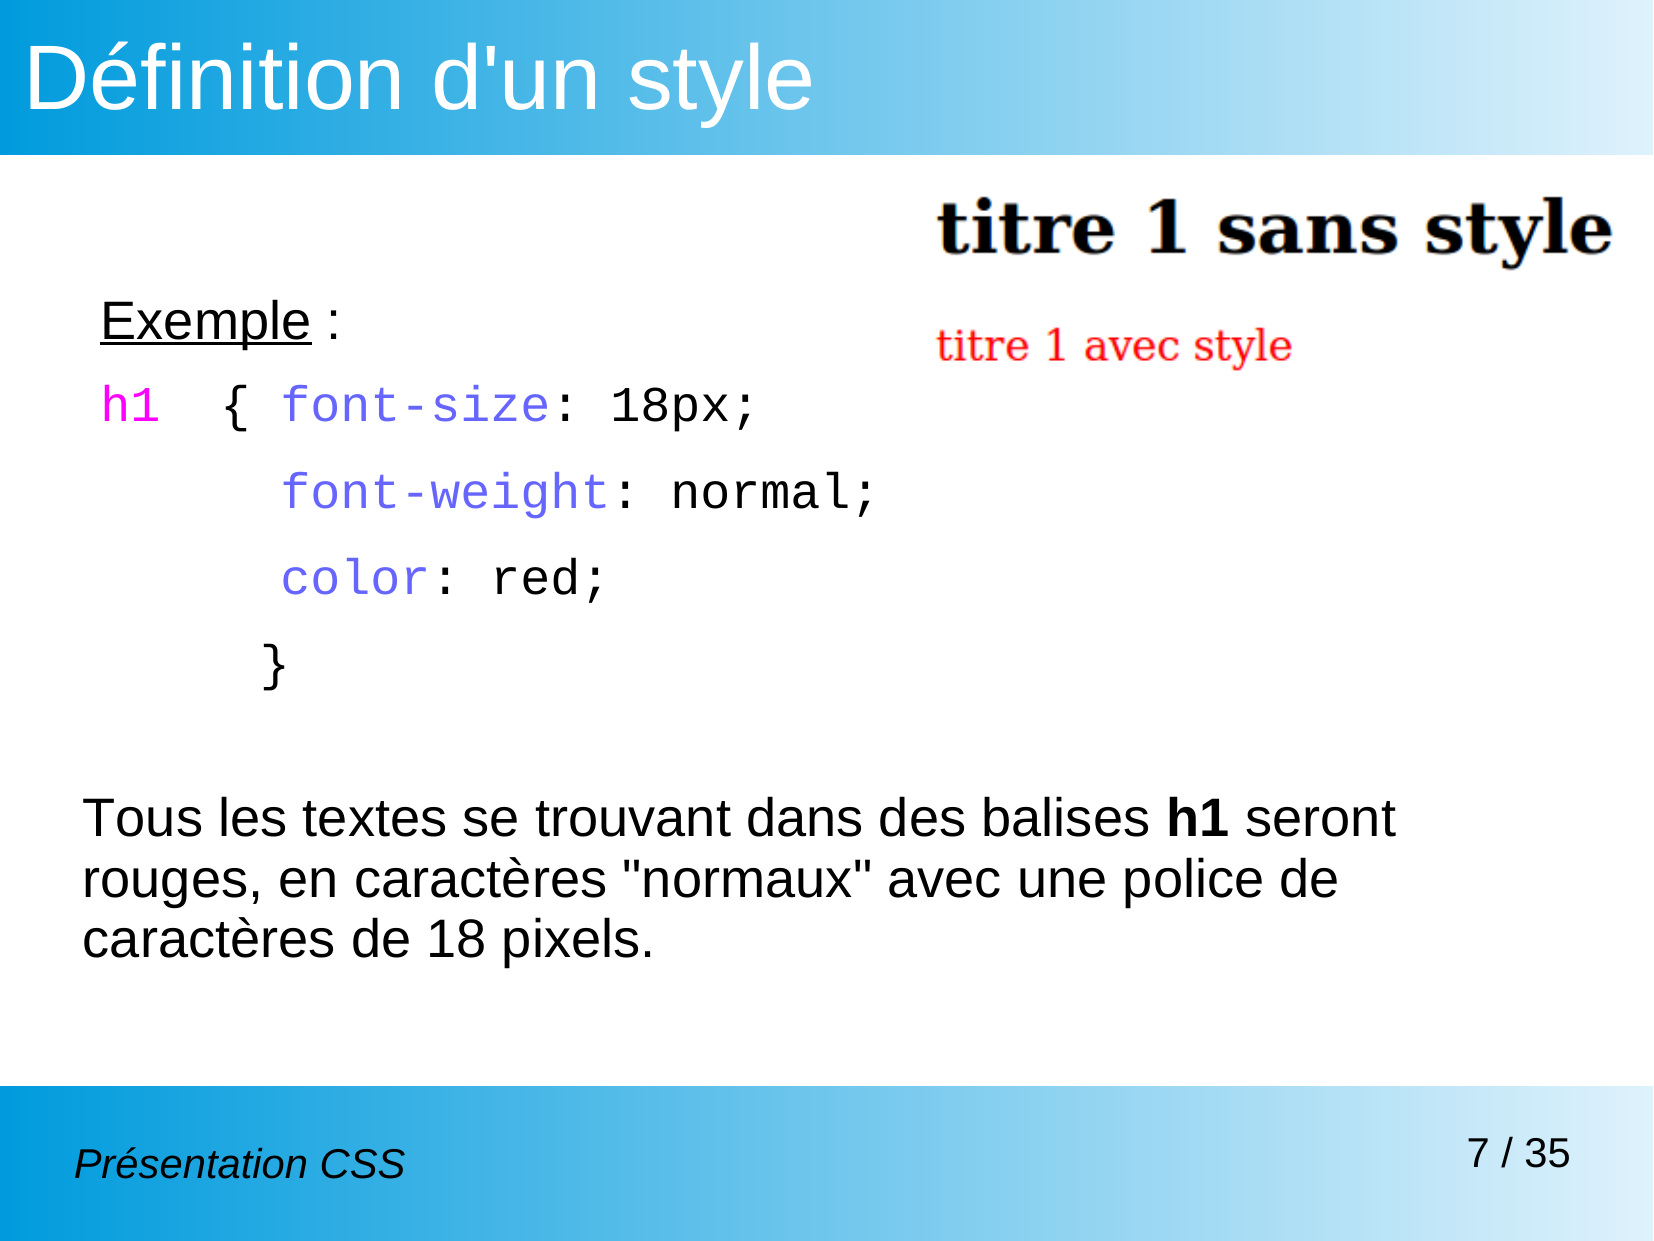

# Définition d'un style
Exemple :
h1 { font-size: 18px;
 font-weight: normal;
 color: red;
}
Tous les textes se trouvant dans des balises h1 seront rouges, en caractères "normaux" avec une police de caractères de 18 pixels.